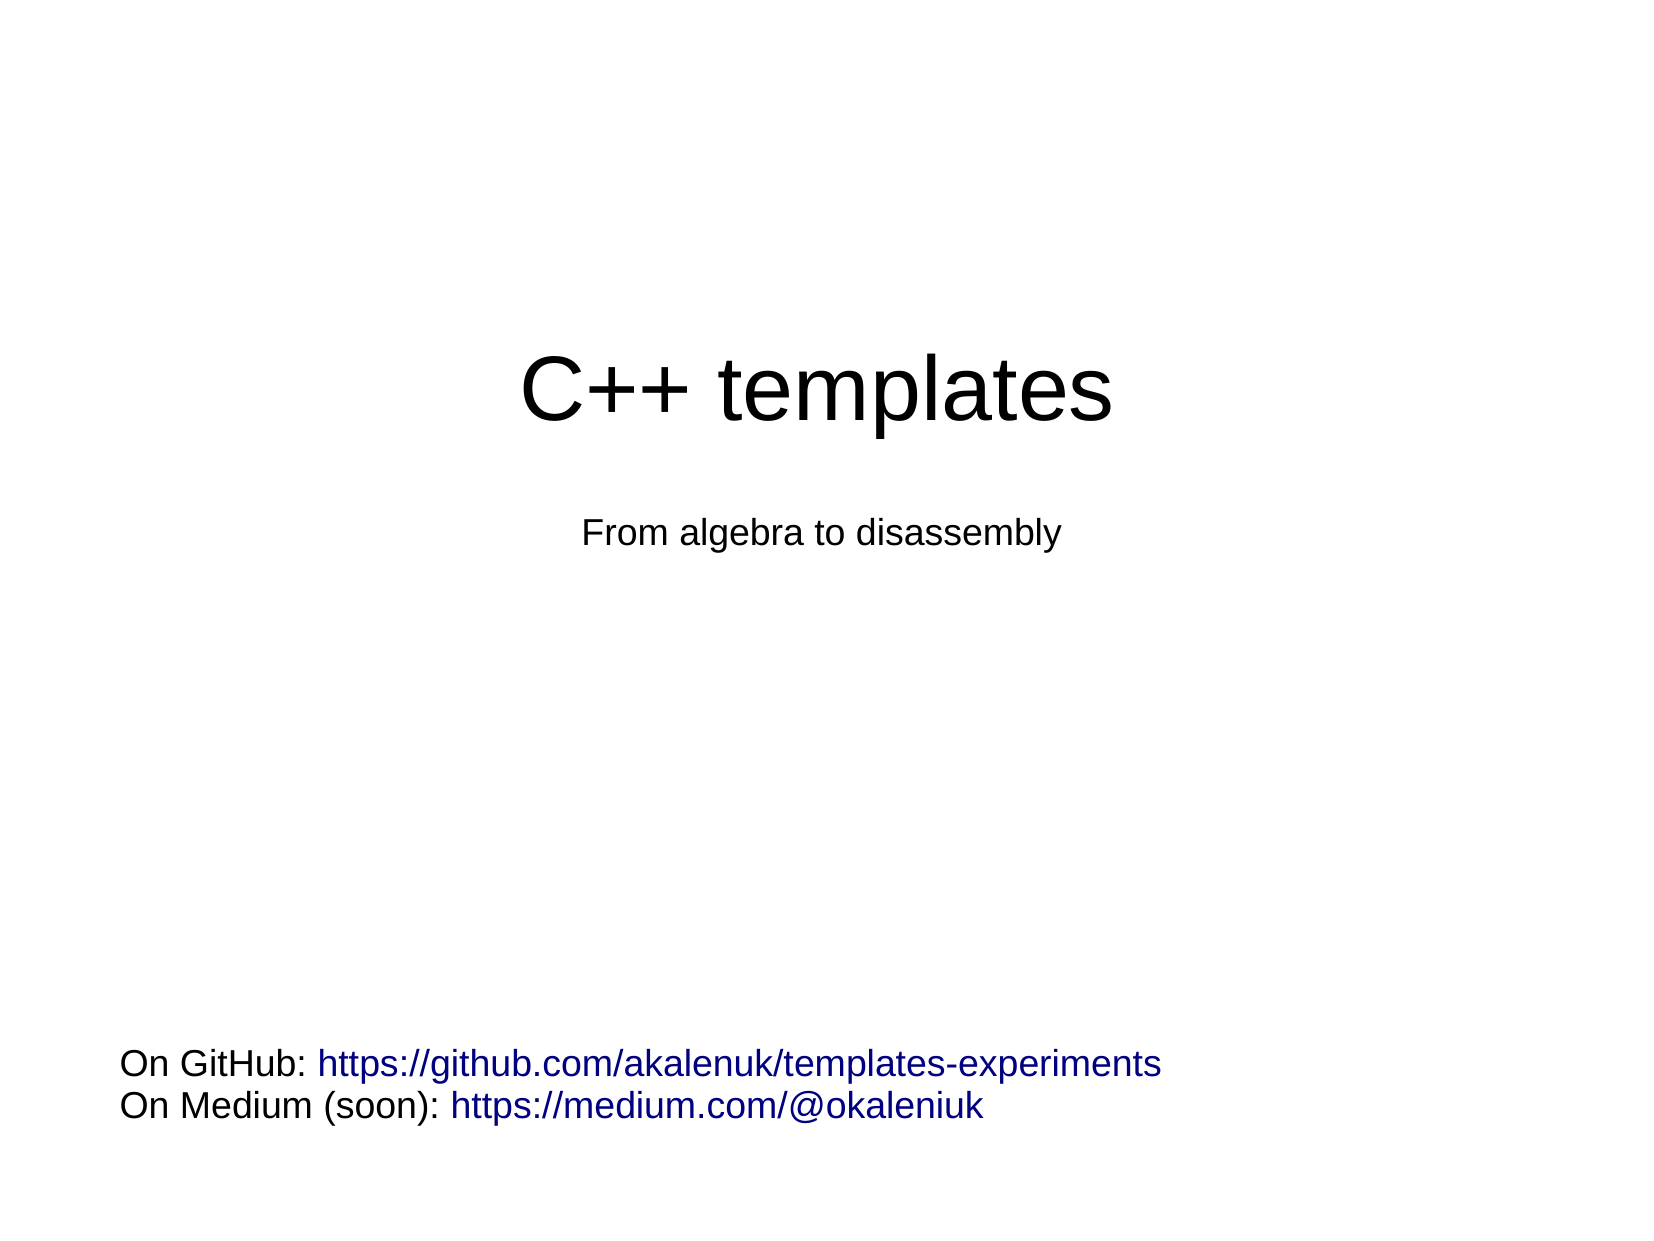

# C++ templates
From algebra to disassembly
On GitHub: https://github.com/akalenuk/templates-experiments
On Medium (soon): https://medium.com/@okaleniuk